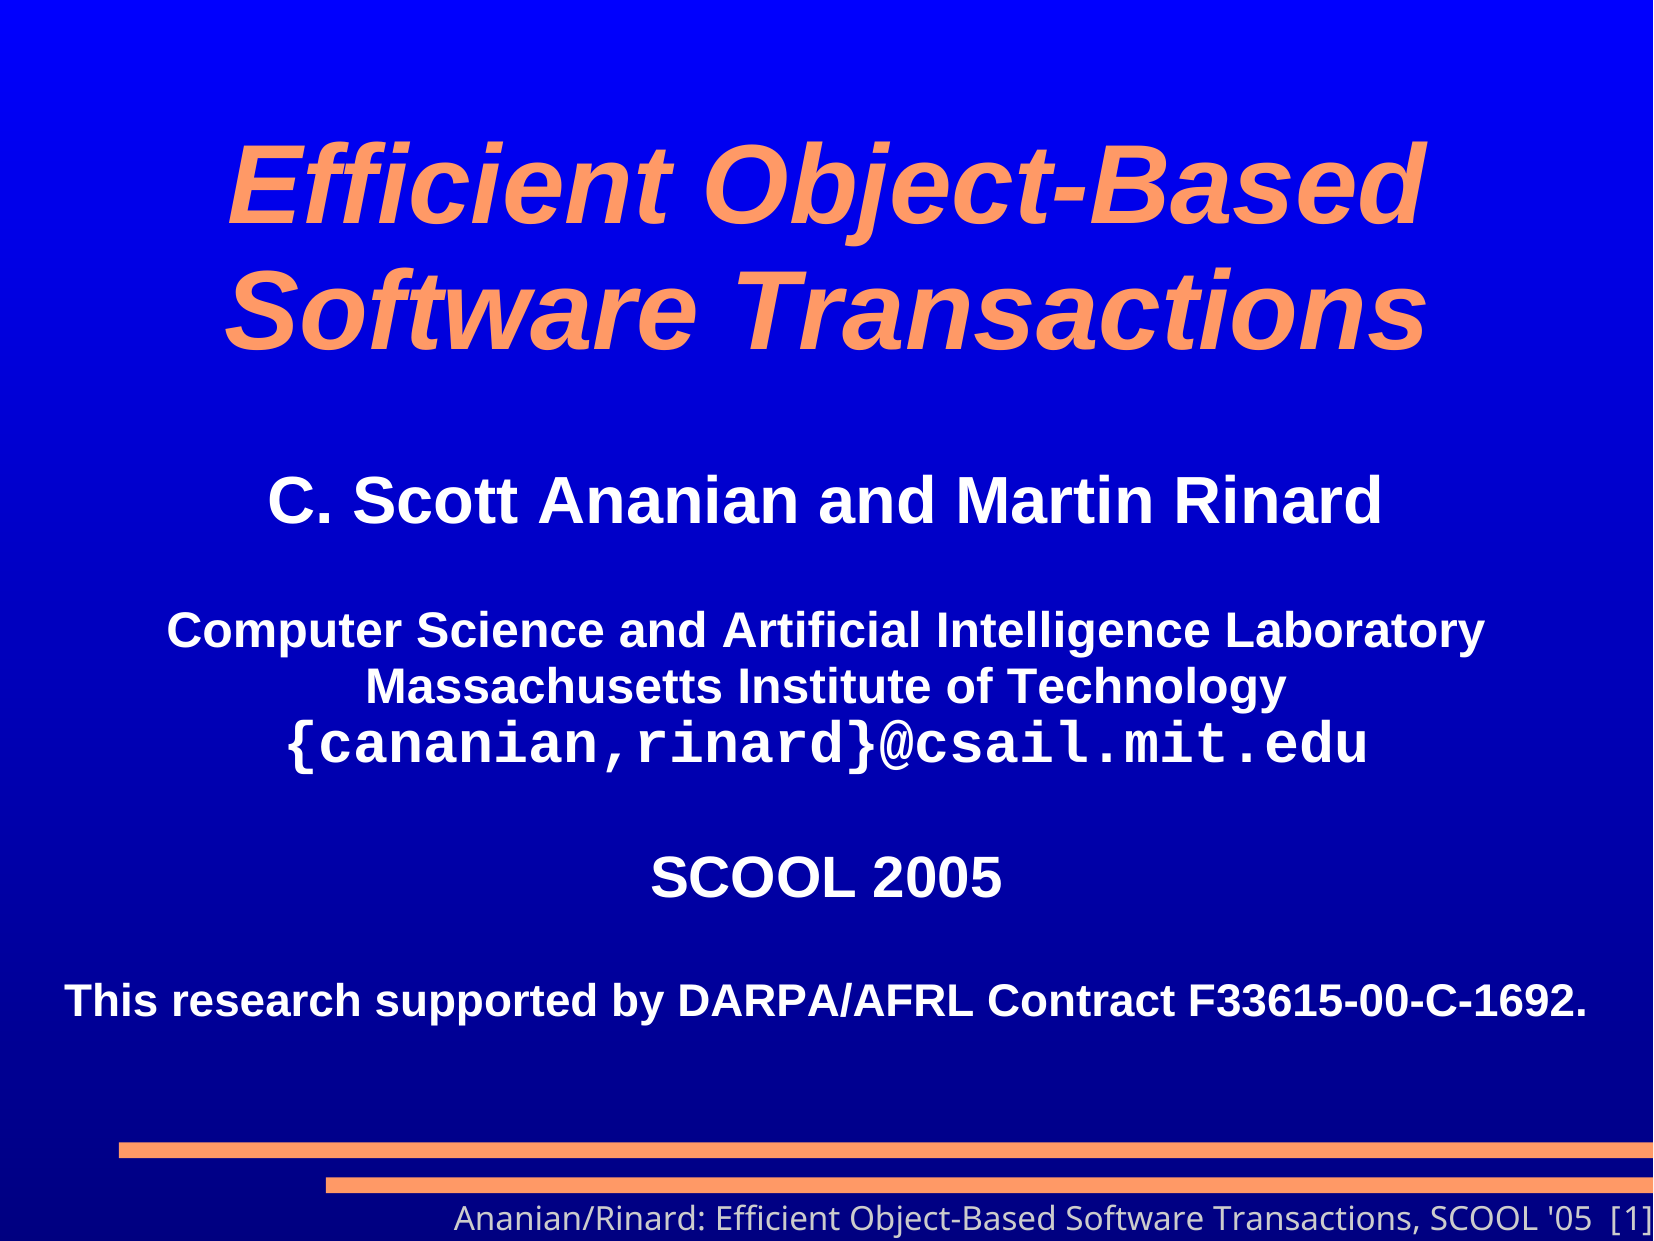

# Efficient Object-Based Software Transactions
C. Scott Ananian and Martin Rinard
Computer Science and Artificial Intelligence Laboratory
Massachusetts Institute of Technology
{cananian,rinard}@csail.mit.edu
SCOOL 2005
This research supported by DARPA/AFRL Contract F33615-00-C-1692.